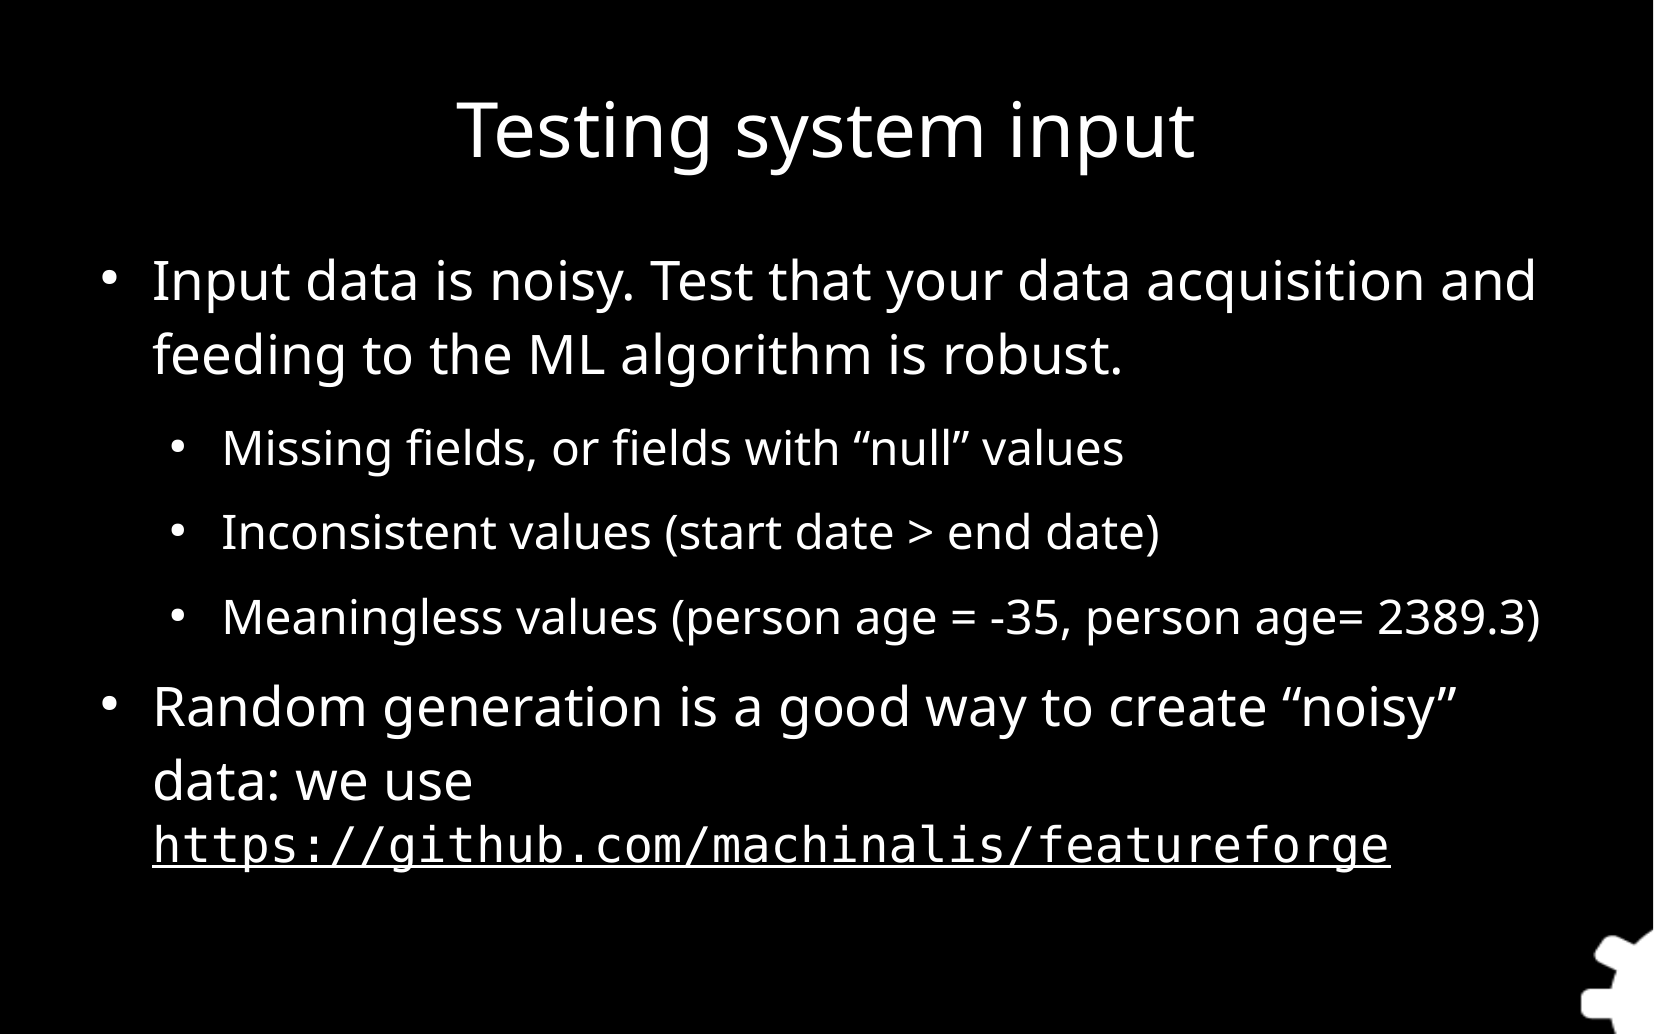

# Testing system input
Input data is noisy. Test that your data acquisition and feeding to the ML algorithm is robust.
Missing fields, or fields with “null” values
Inconsistent values (start date > end date)
Meaningless values (person age = -35, person age= 2389.3)
Random generation is a good way to create “noisy” data: we use https://github.com/machinalis/featureforge